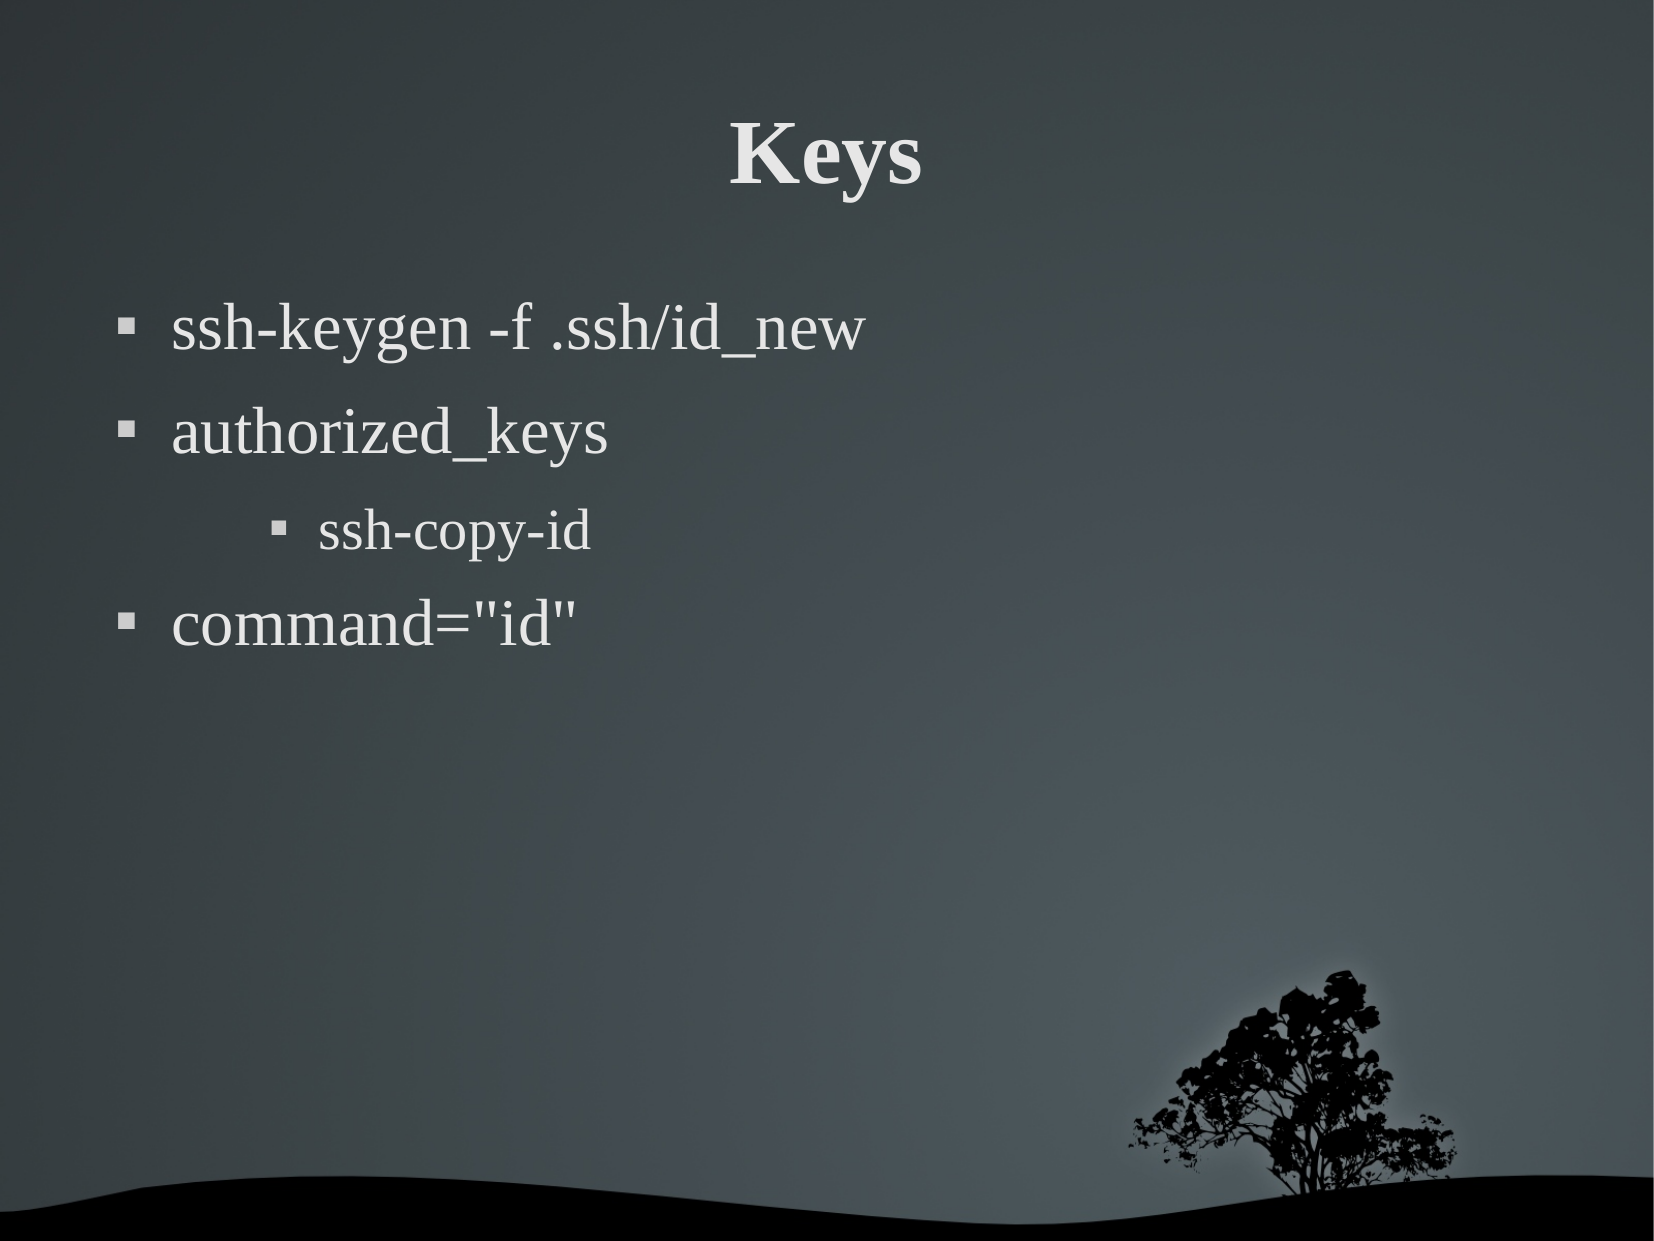

# Keys
ssh-keygen -f .ssh/id_new
authorized_keys
ssh-copy-id
command="id"